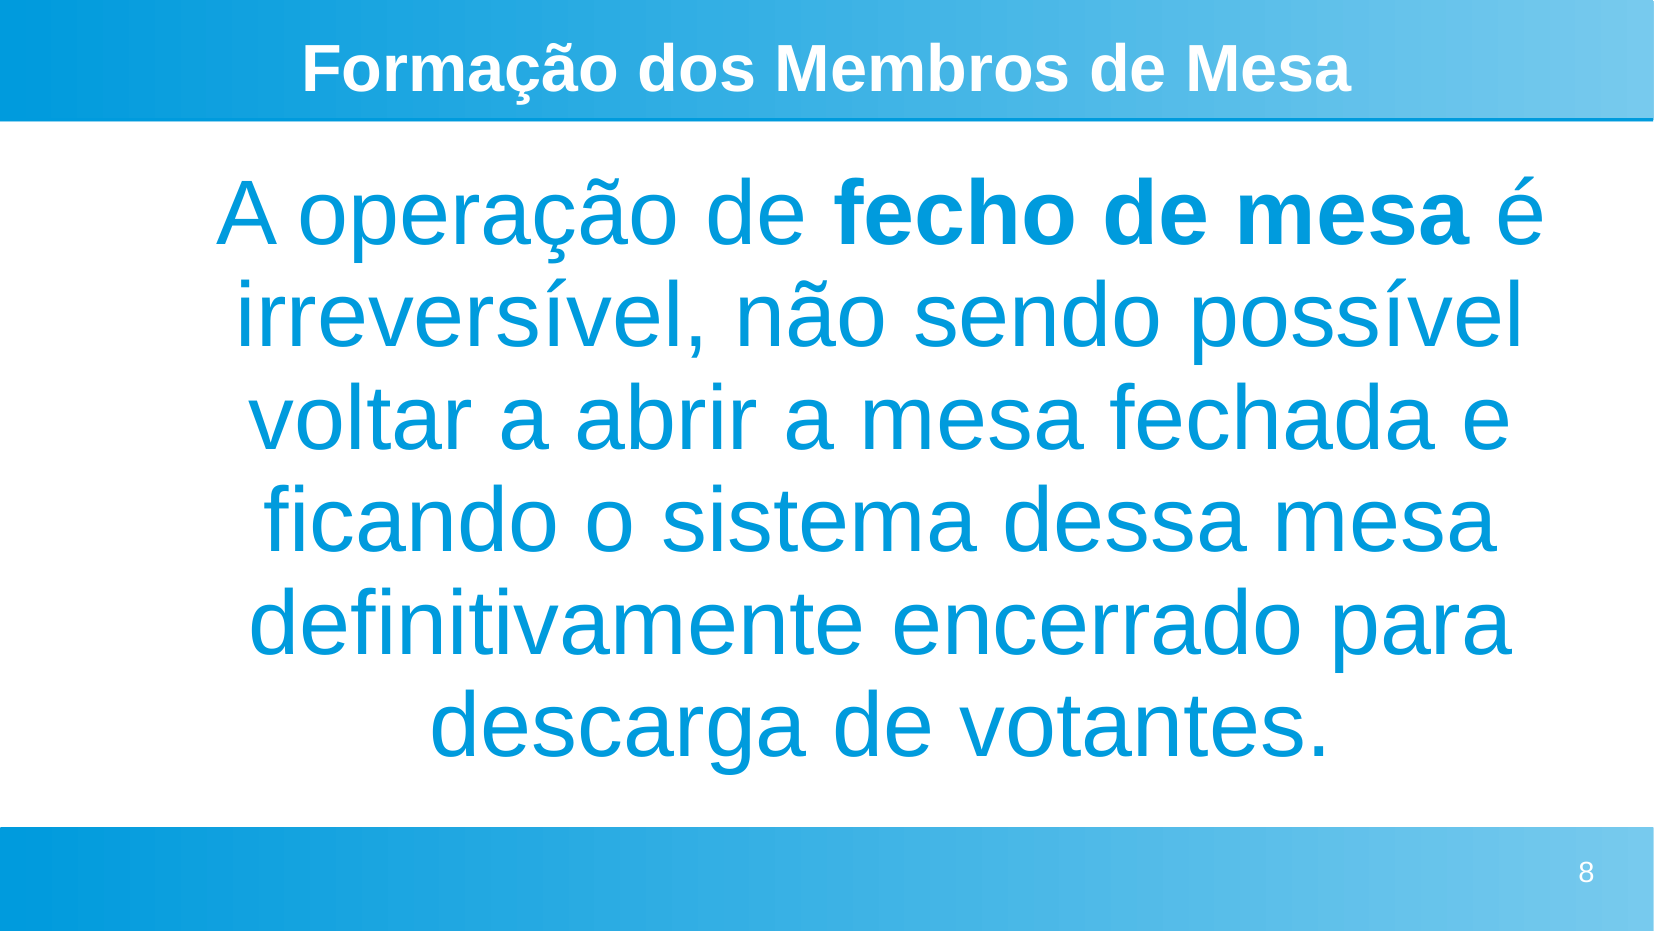

# Formação dos Membros de Mesa
A operação de fecho de mesa é irreversível, não sendo possível voltar a abrir a mesa fechada e ficando o sistema dessa mesa definitivamente encerrado para descarga de votantes.
8